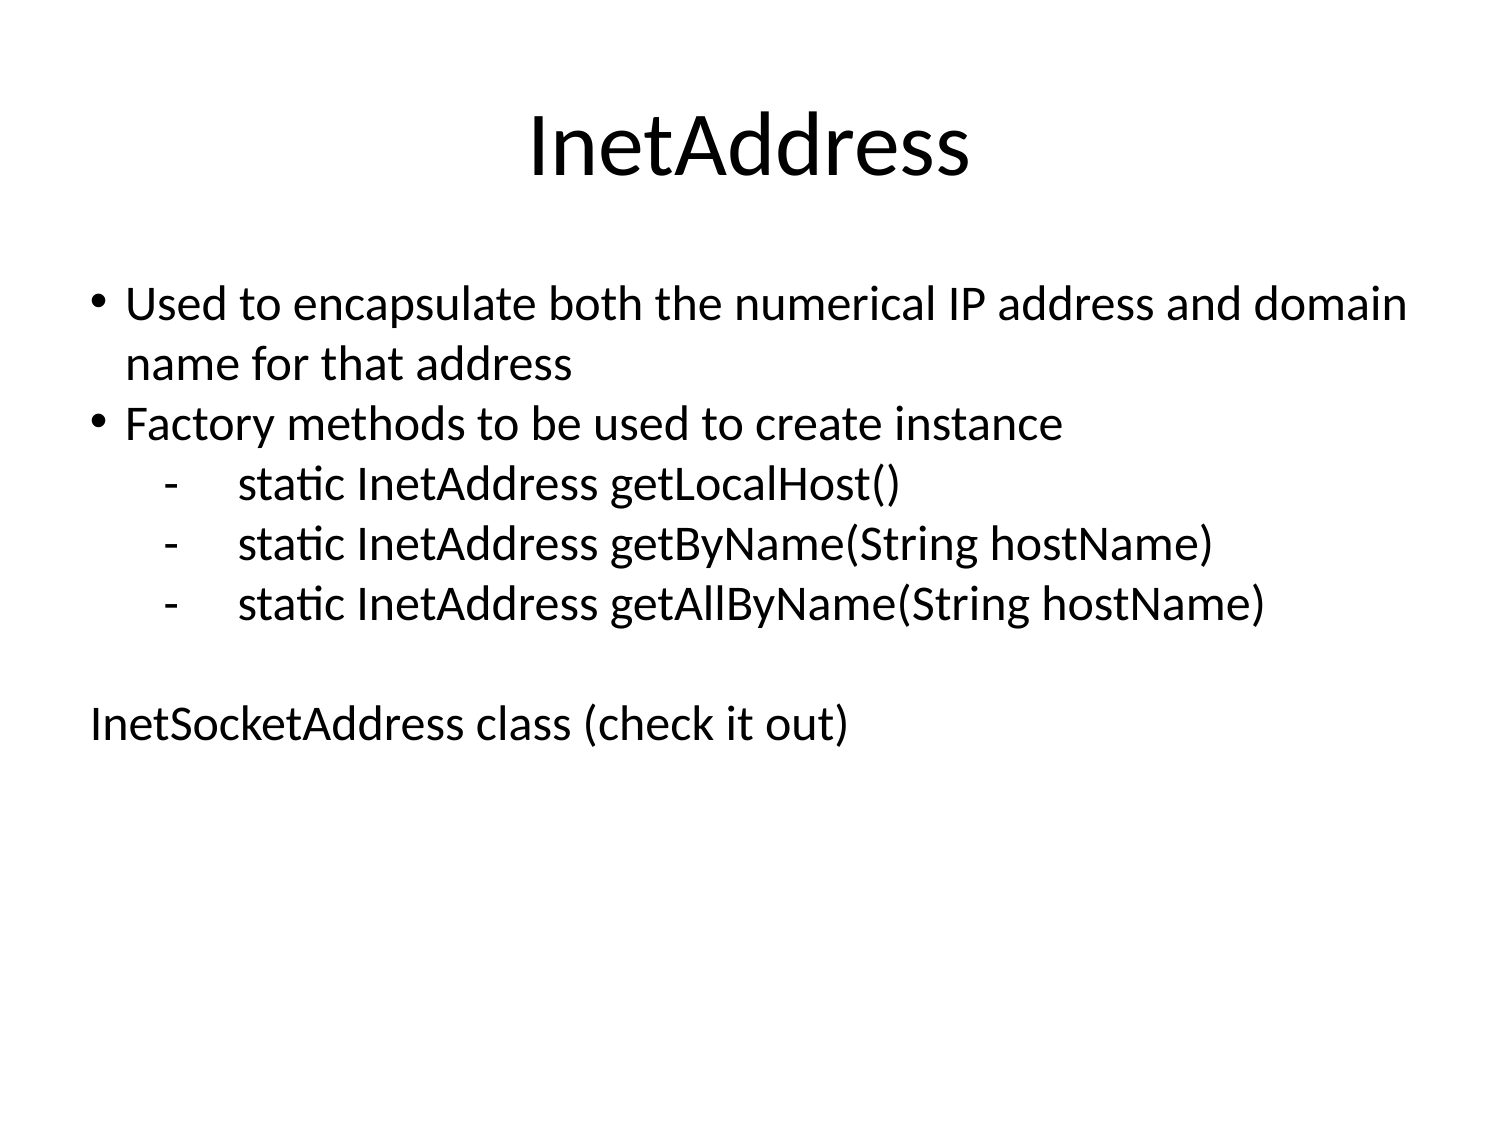

InetAddress
Used to encapsulate both the numerical IP address and domain name for that address
Factory methods to be used to create instance
	-	static InetAddress getLocalHost()
	-	static InetAddress getByName(String hostName)
	-	static InetAddress getAllByName(String hostName)
InetSocketAddress class (check it out)